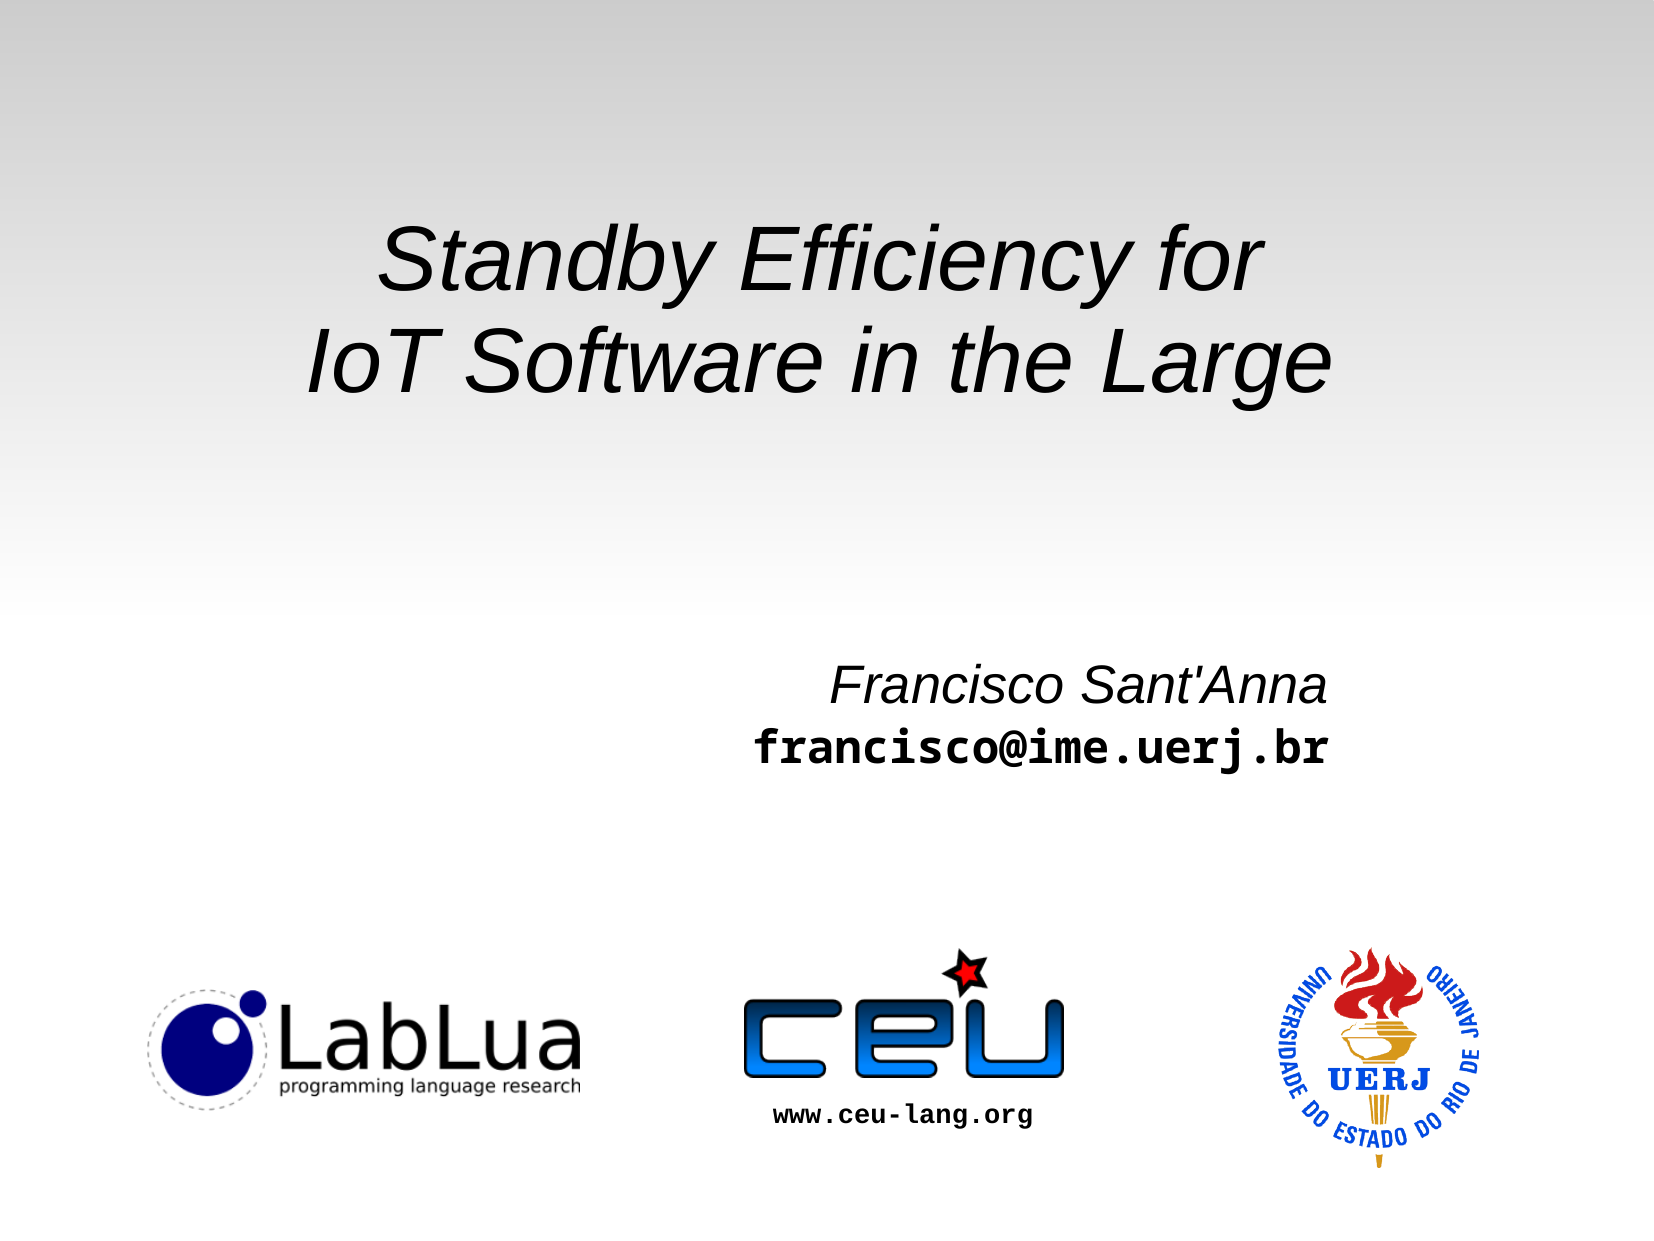

# Standby Efficiency for
IoT Software in the Large
Francisco Sant'Anna
francisco@ime.uerj.br
www.ceu-lang.org